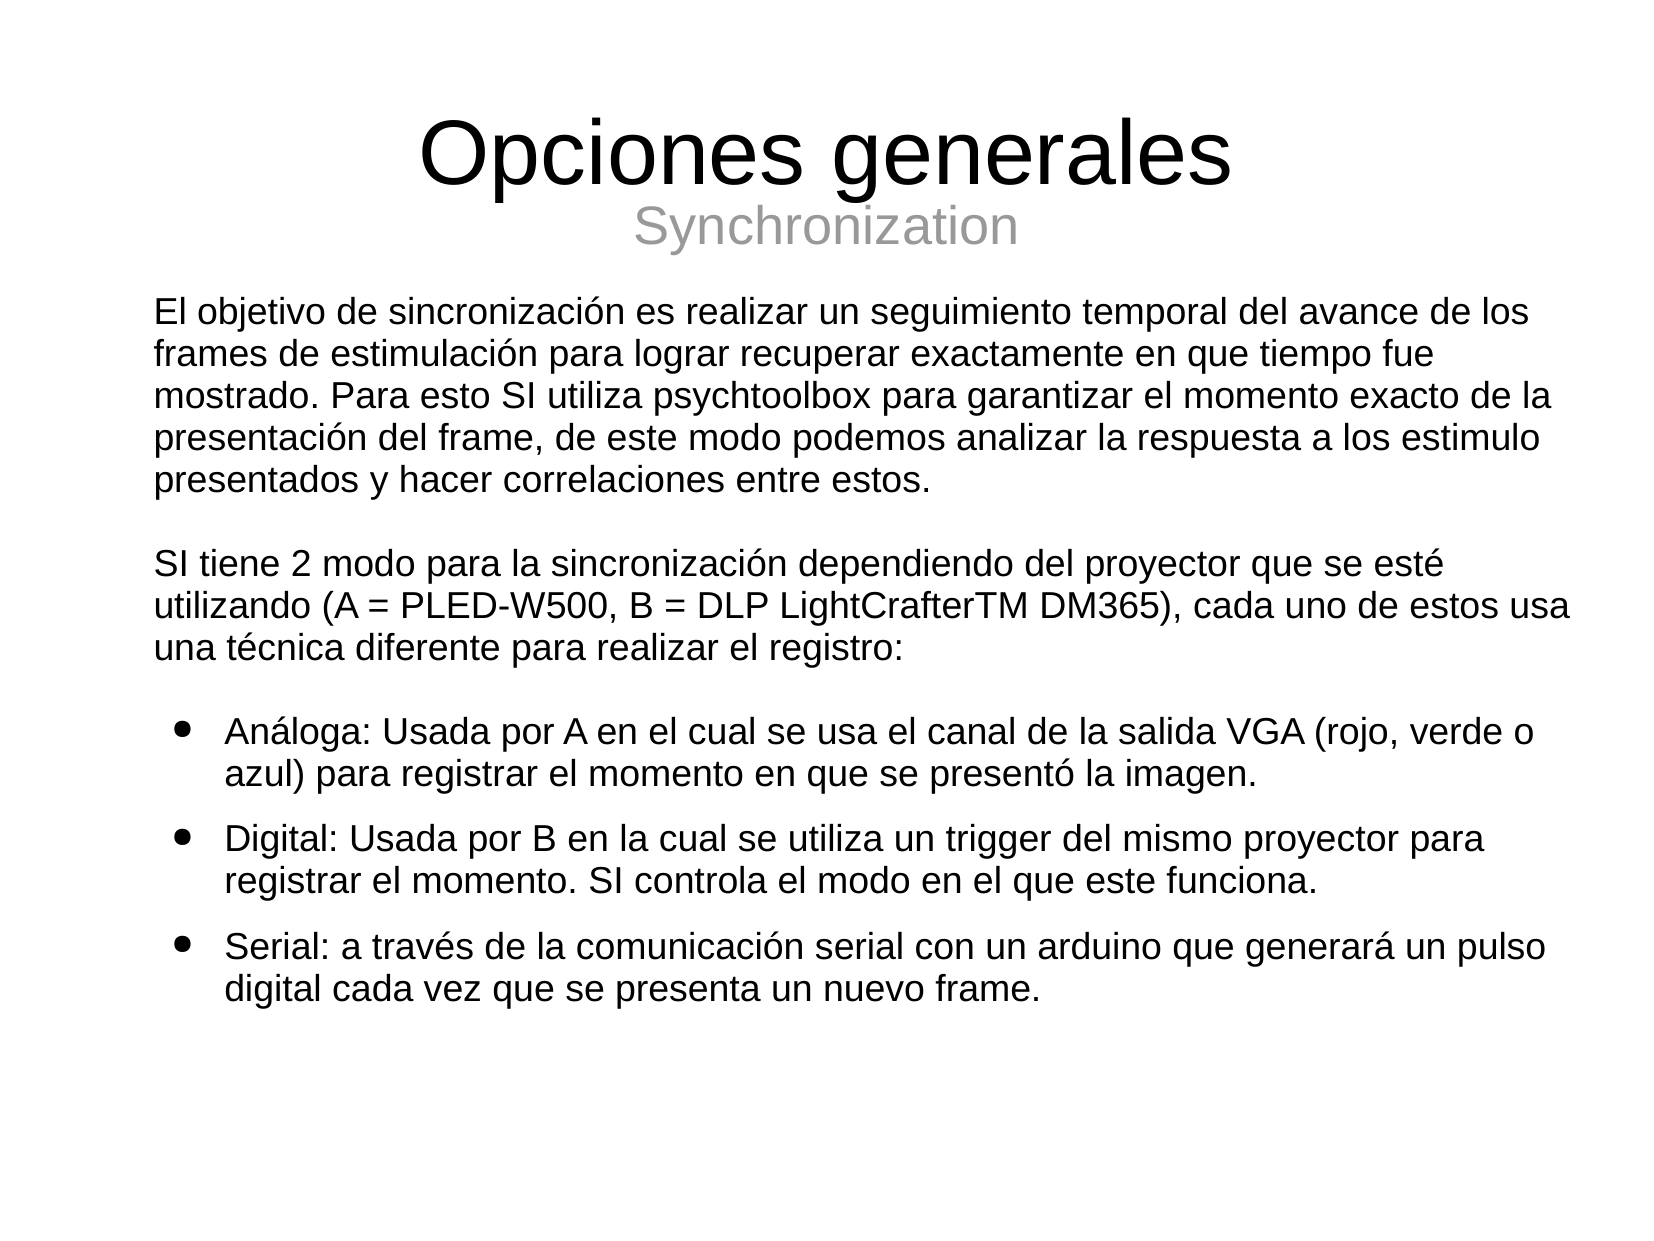

# Opciones generales
Synchronization
El objetivo de sincronización es realizar un seguimiento temporal del avance de los frames de estimulación para lograr recuperar exactamente en que tiempo fue mostrado. Para esto SI utiliza psychtoolbox para garantizar el momento exacto de la presentación del frame, de este modo podemos analizar la respuesta a los estimulo presentados y hacer correlaciones entre estos.
SI tiene 2 modo para la sincronización dependiendo del proyector que se esté utilizando (A = PLED-W500, B = DLP LightCrafterTM DM365), cada uno de estos usa una técnica diferente para realizar el registro:
Análoga: Usada por A en el cual se usa el canal de la salida VGA (rojo, verde o azul) para registrar el momento en que se presentó la imagen.
Digital: Usada por B en la cual se utiliza un trigger del mismo proyector para registrar el momento. SI controla el modo en el que este funciona.
Serial: a través de la comunicación serial con un arduino que generará un pulso digital cada vez que se presenta un nuevo frame.